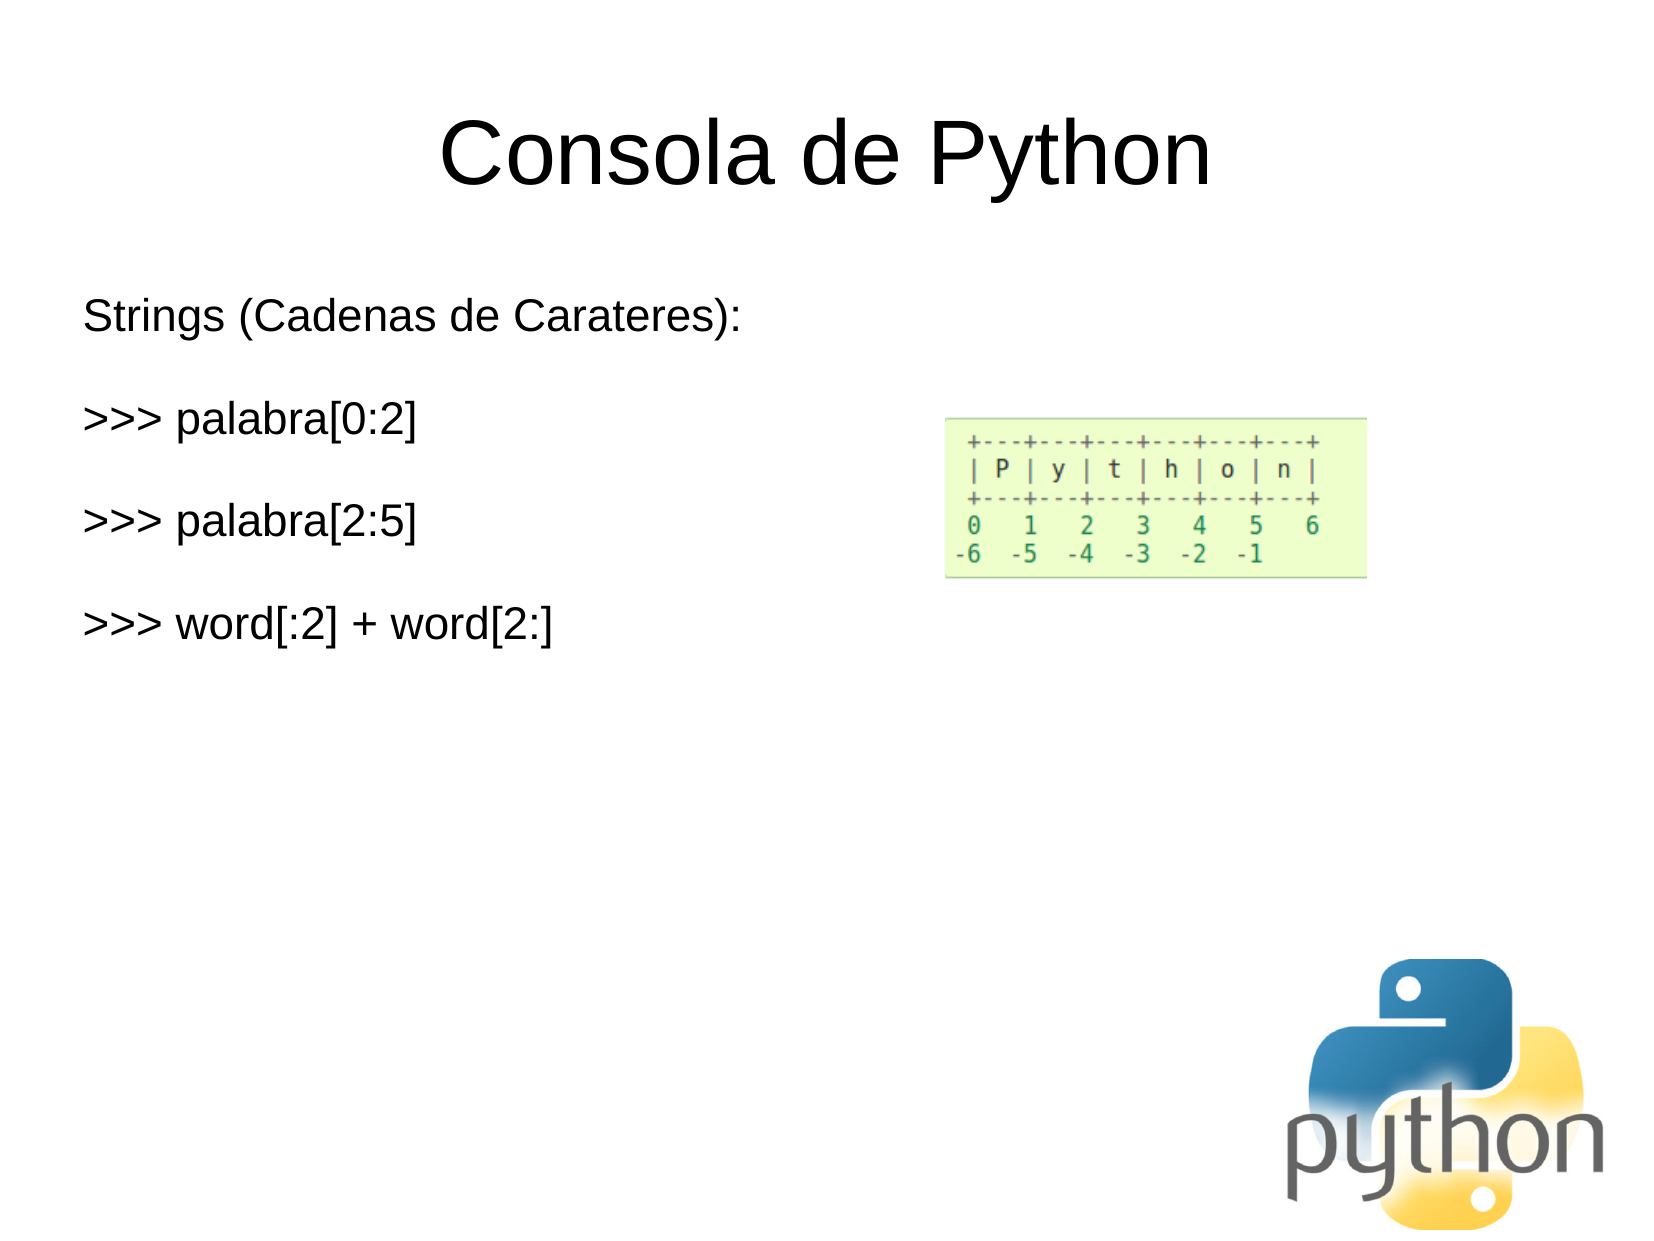

# Consola de Python
Strings (Cadenas de Carateres):
>>> palabra[0:2]
>>> palabra[2:5]
>>> word[:2] + word[2:]